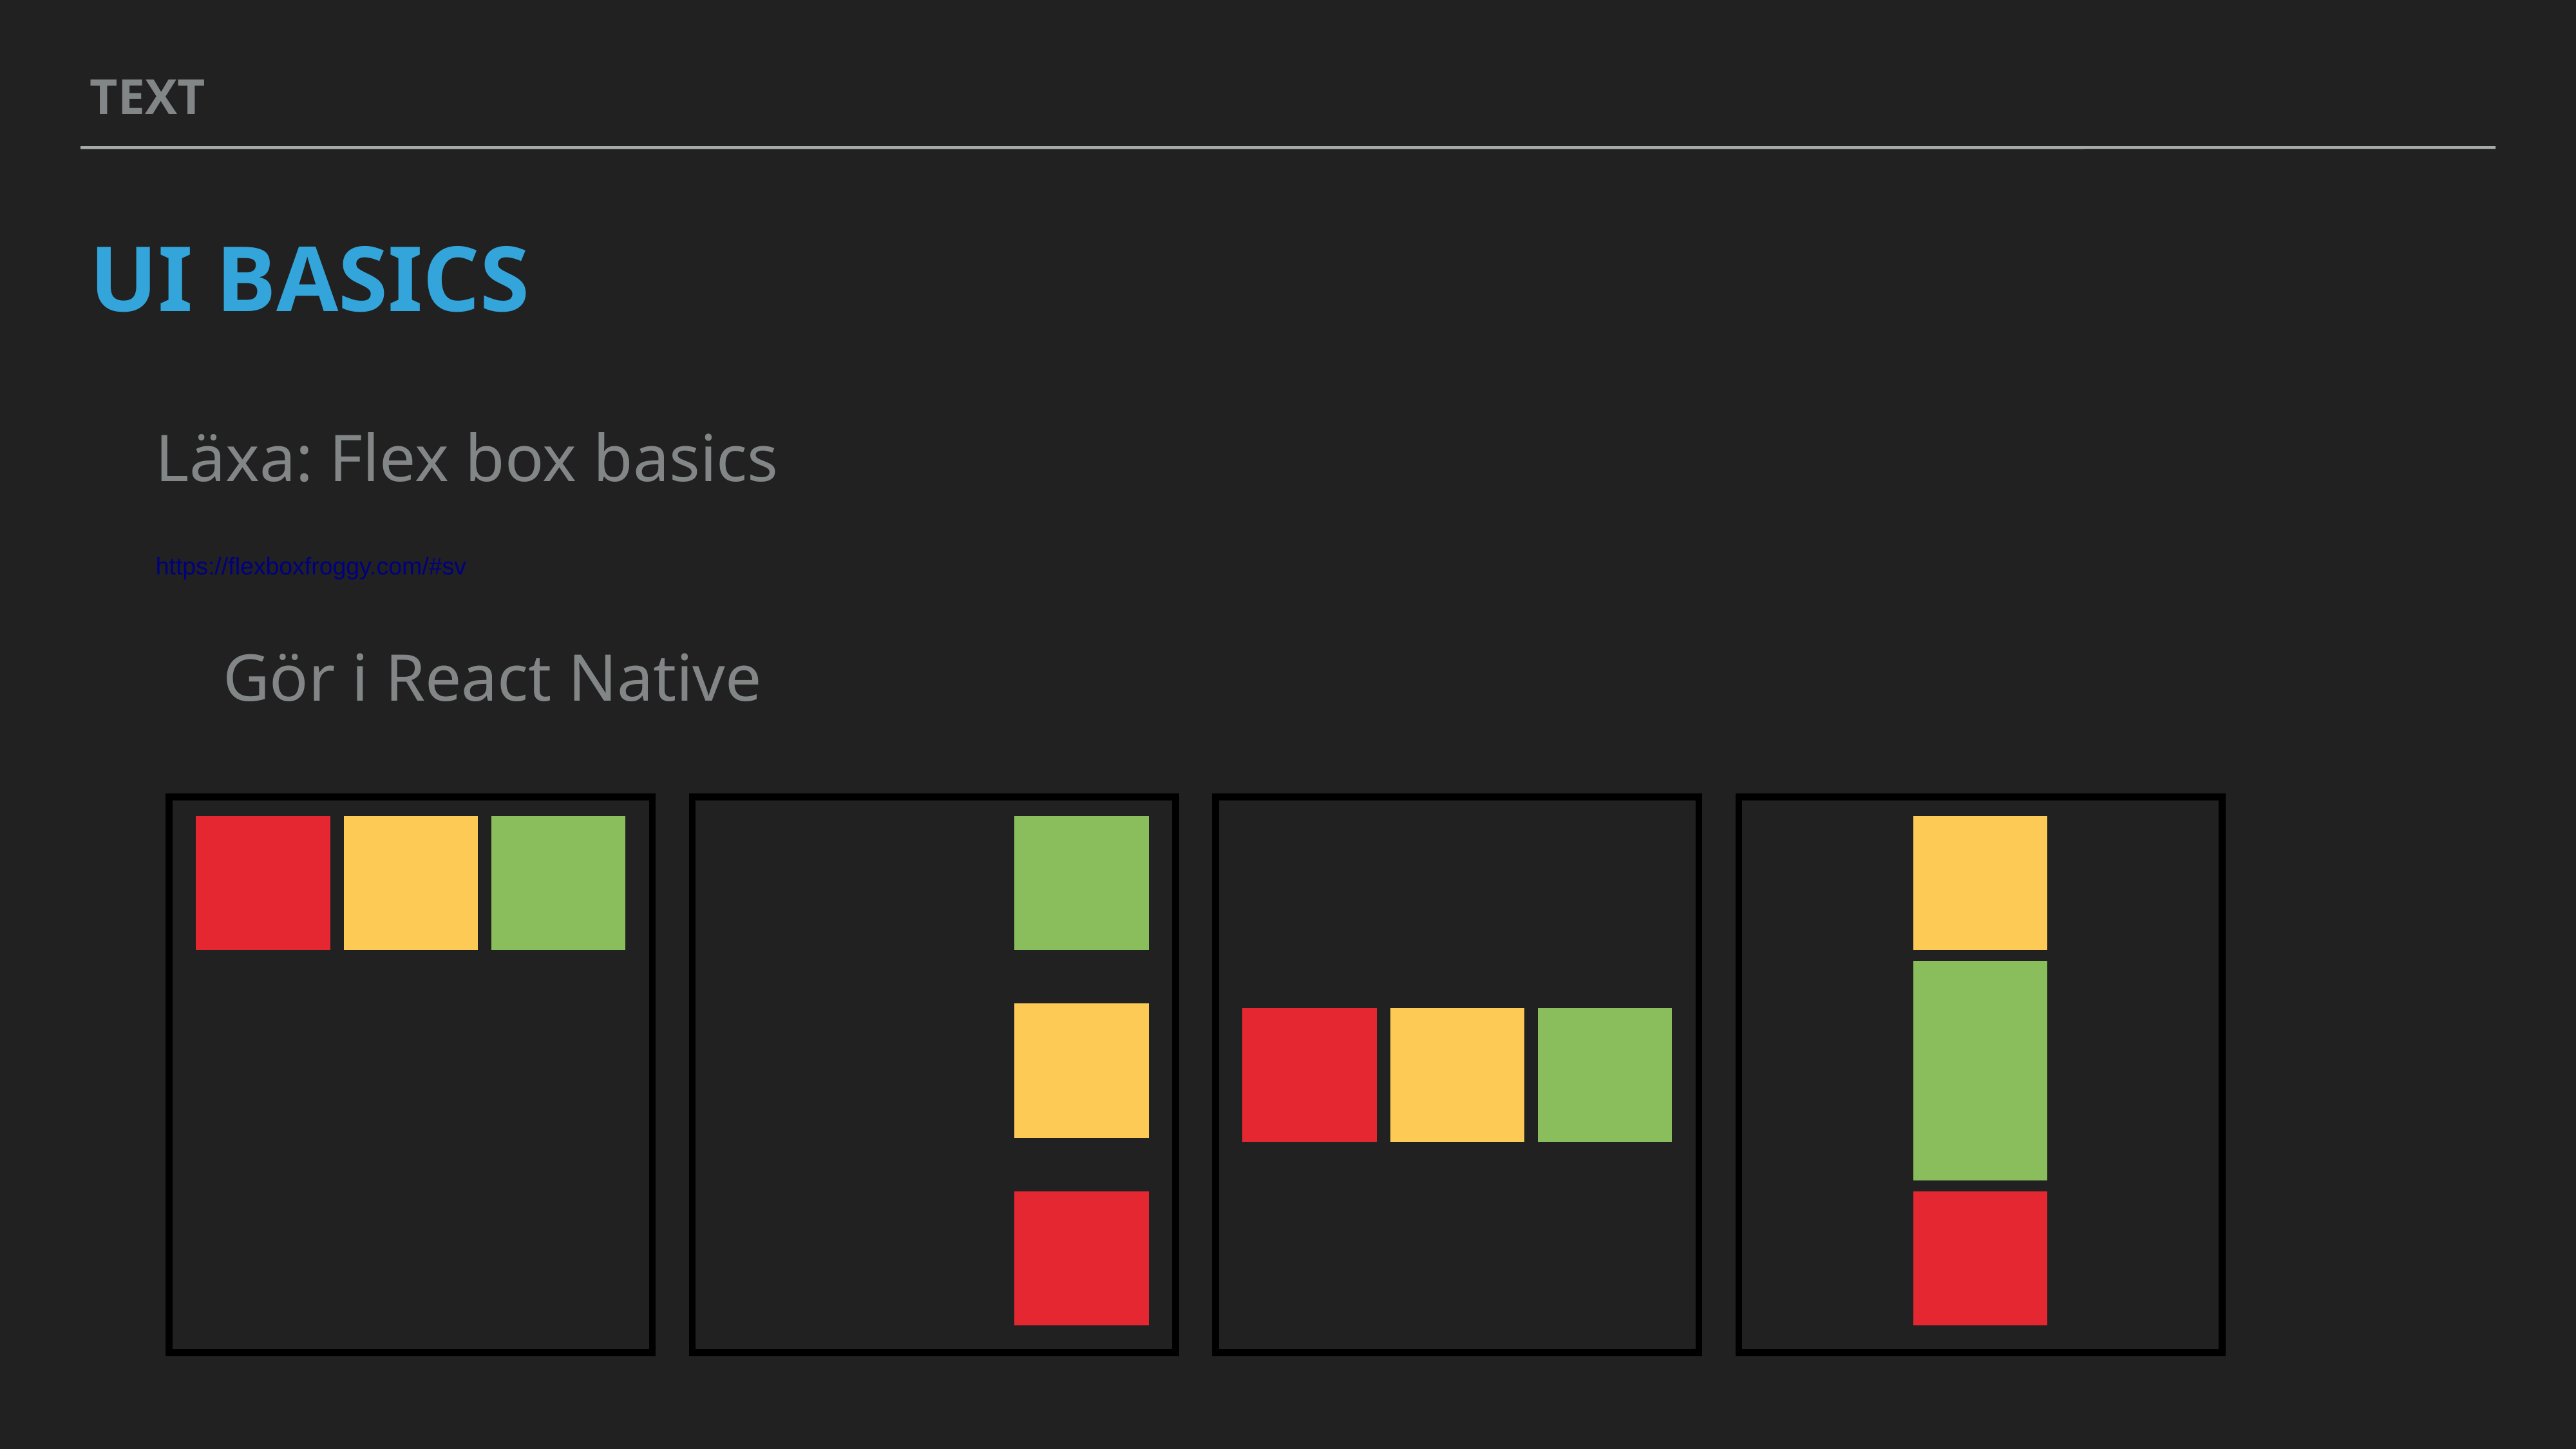

UI Basics
Läxa: Flex box basics
https://flexboxfroggy.com/#sv
Gör i React Native